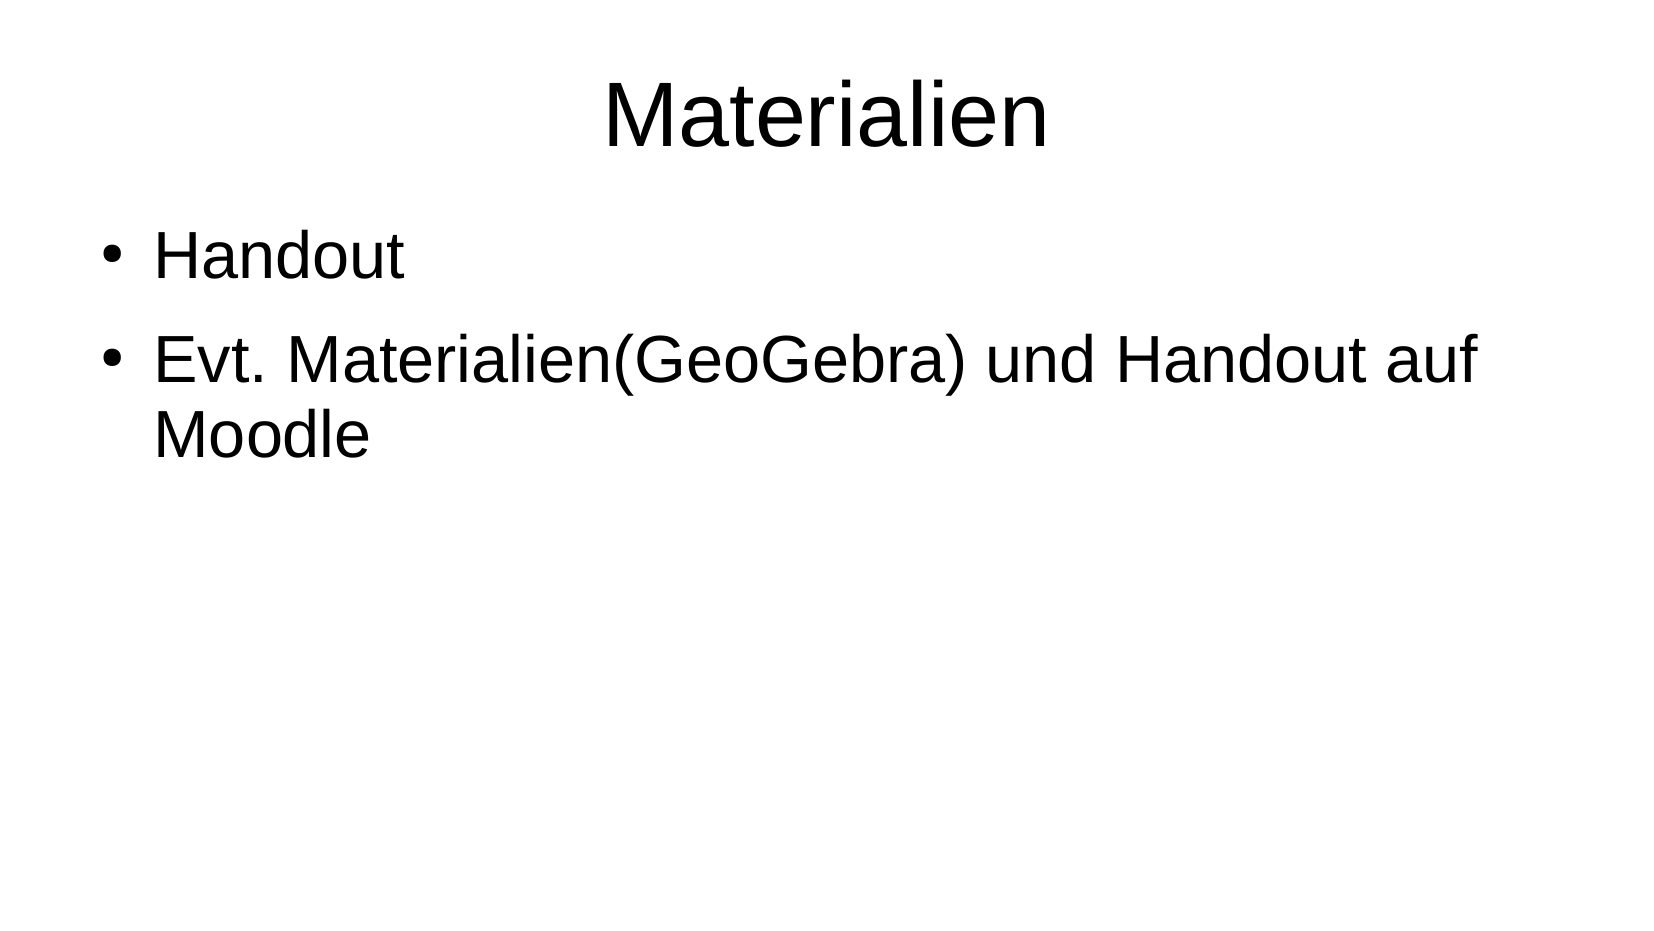

# Materialien
Handout
Evt. Materialien(GeoGebra) und Handout auf Moodle